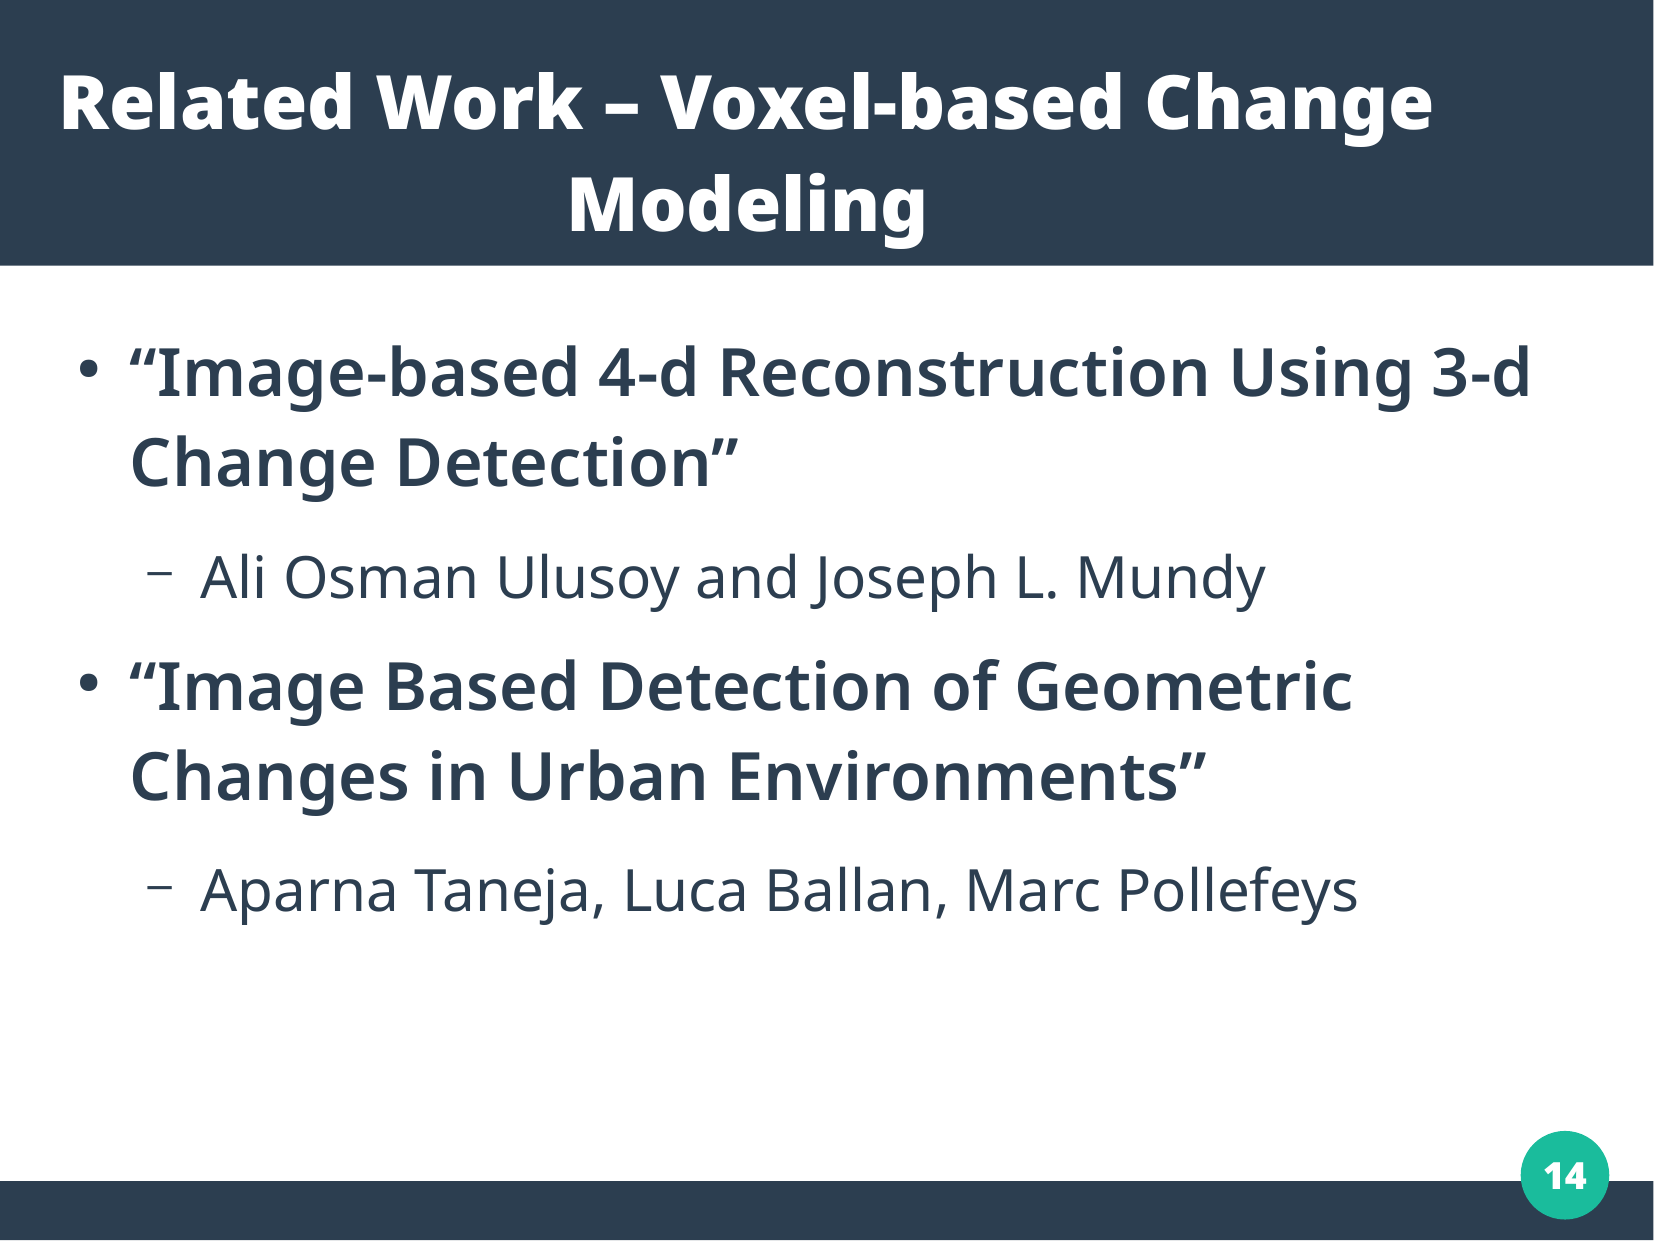

# Related Work – Voxel-based Change Modeling
“Image-based 4-d Reconstruction Using 3-d Change Detection”
Ali Osman Ulusoy and Joseph L. Mundy
“Image Based Detection of Geometric Changes in Urban Environments”
Aparna Taneja, Luca Ballan, Marc Pollefeys
14